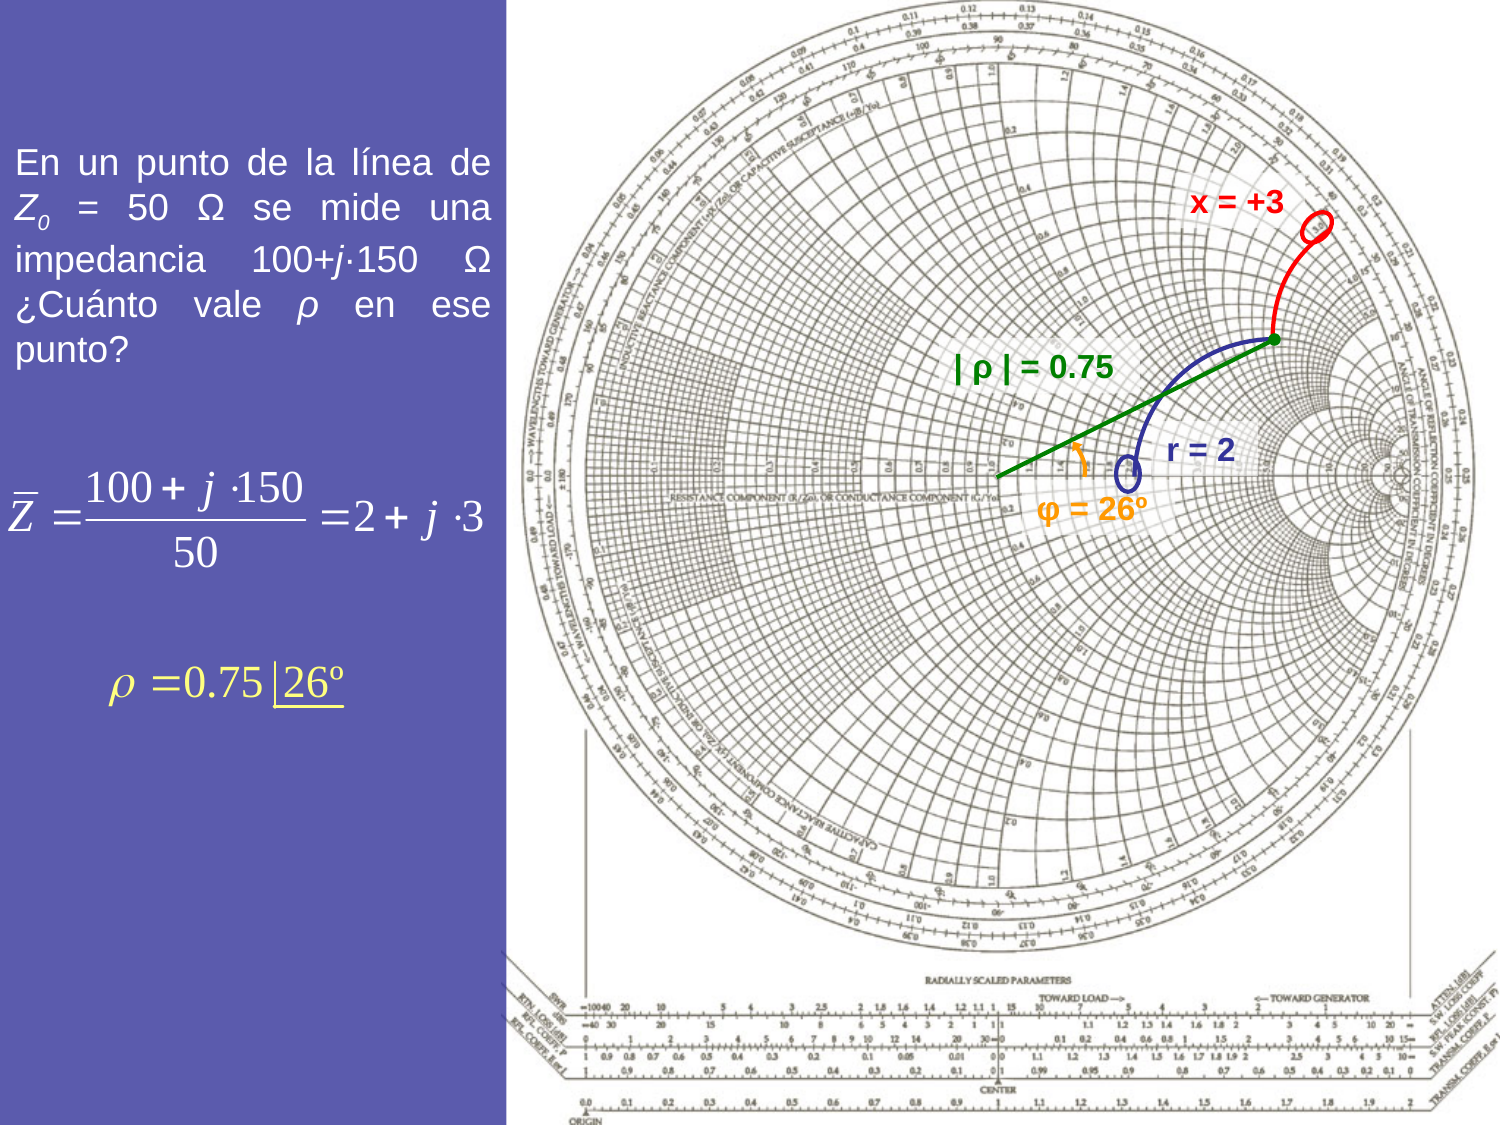

En un punto de la línea de Z0 = 50 Ω se mide una impedancia 100+j·150 Ω ¿Cuánto vale ρ en ese punto?
x = +3
| ρ | = 0.75
r = 2
φ = 26º